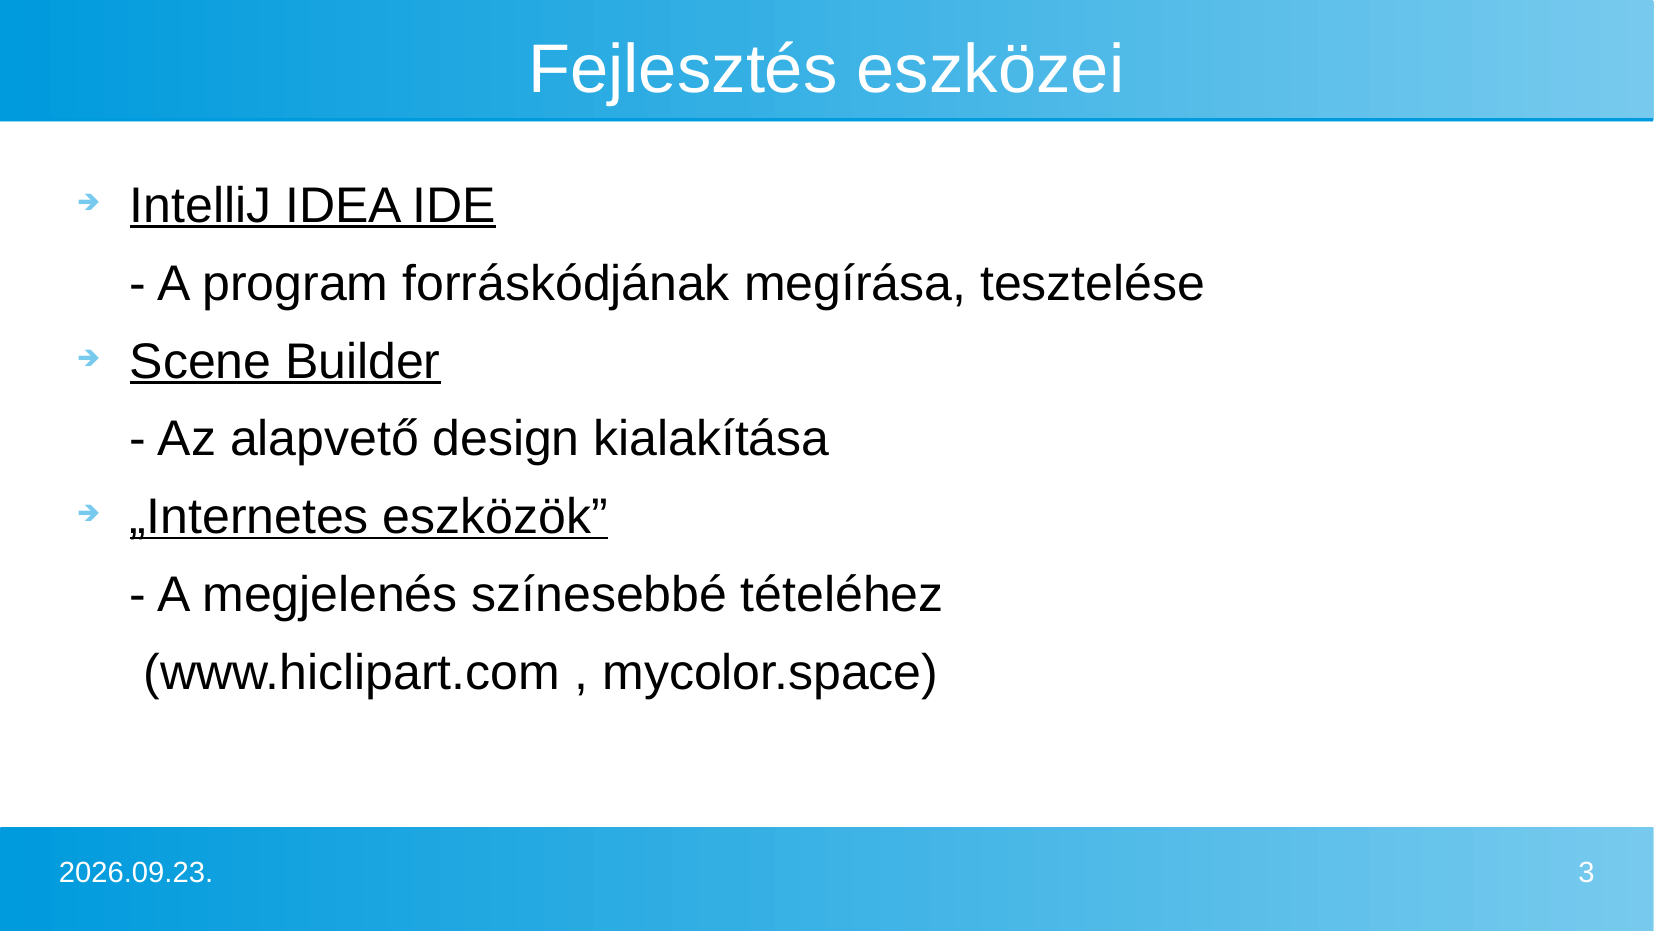

# Fejlesztés eszközei
IntelliJ IDEA IDE
- A program forráskódjának megírása, tesztelése
Scene Builder
- Az alapvető design kialakítása
„Internetes eszközök”
- A megjelenés színesebbé tételéhez
 (www.hiclipart.com , mycolor.space)
3